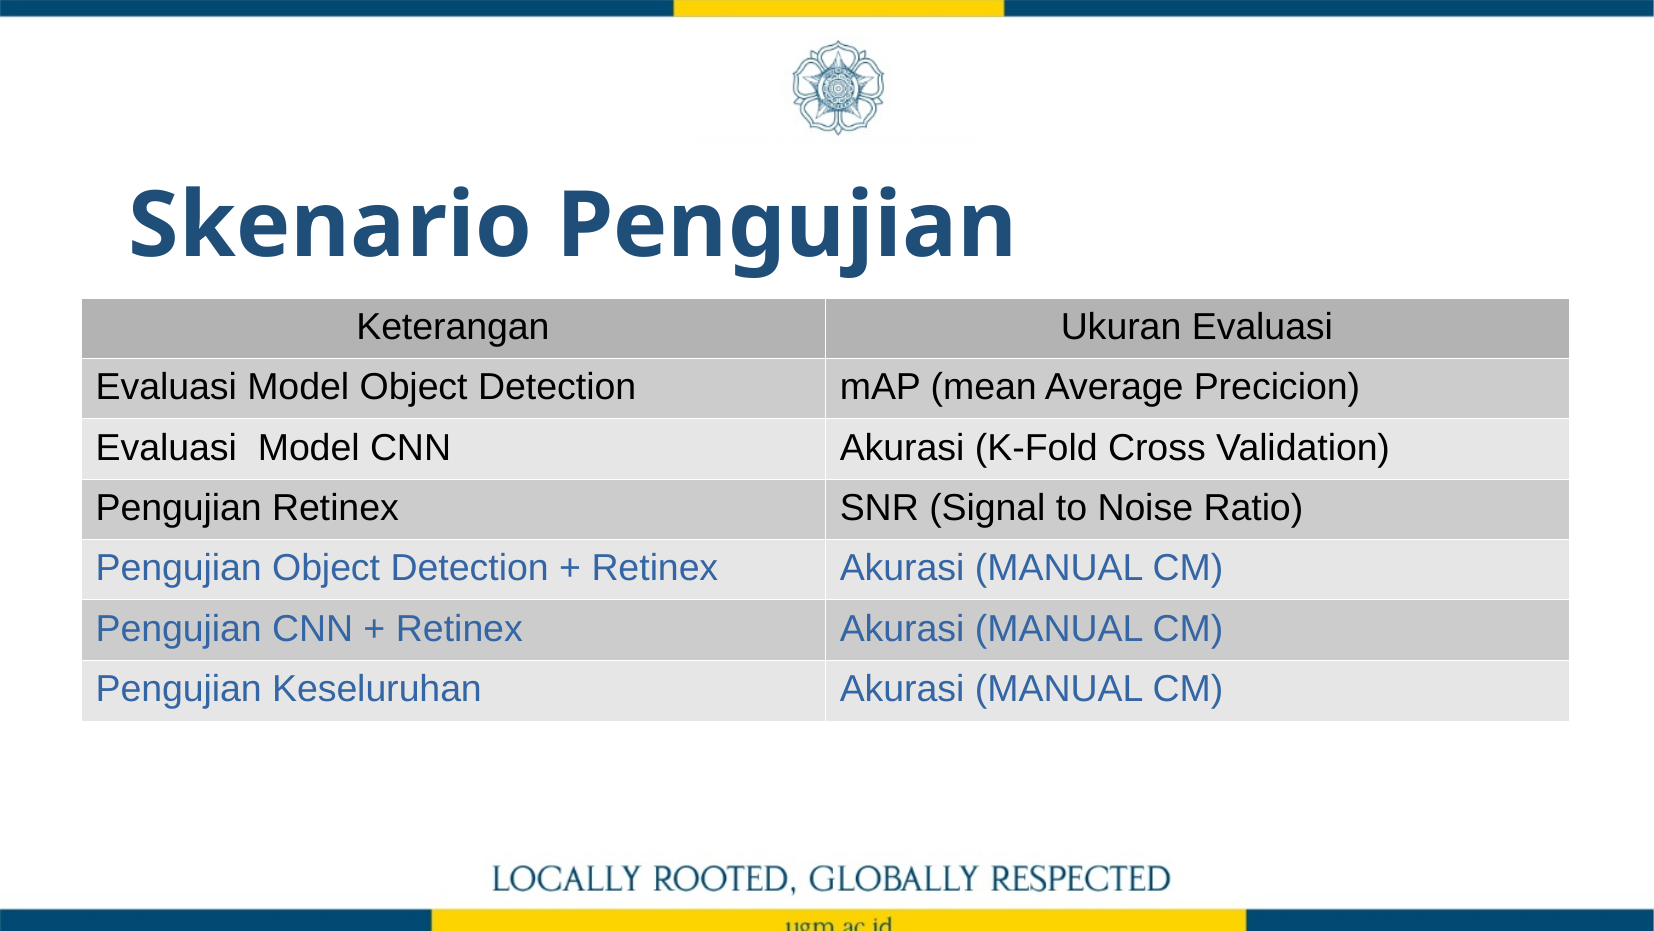

# Skenario Pengujian
| Keterangan | Ukuran Evaluasi |
| --- | --- |
| Evaluasi Model Object Detection | mAP (mean Average Precicion) |
| Evaluasi Model CNN | Akurasi (K-Fold Cross Validation) |
| Pengujian Retinex | SNR (Signal to Noise Ratio) |
| Pengujian Object Detection + Retinex | Akurasi (MANUAL CM) |
| Pengujian CNN + Retinex | Akurasi (MANUAL CM) |
| Pengujian Keseluruhan | Akurasi (MANUAL CM) |